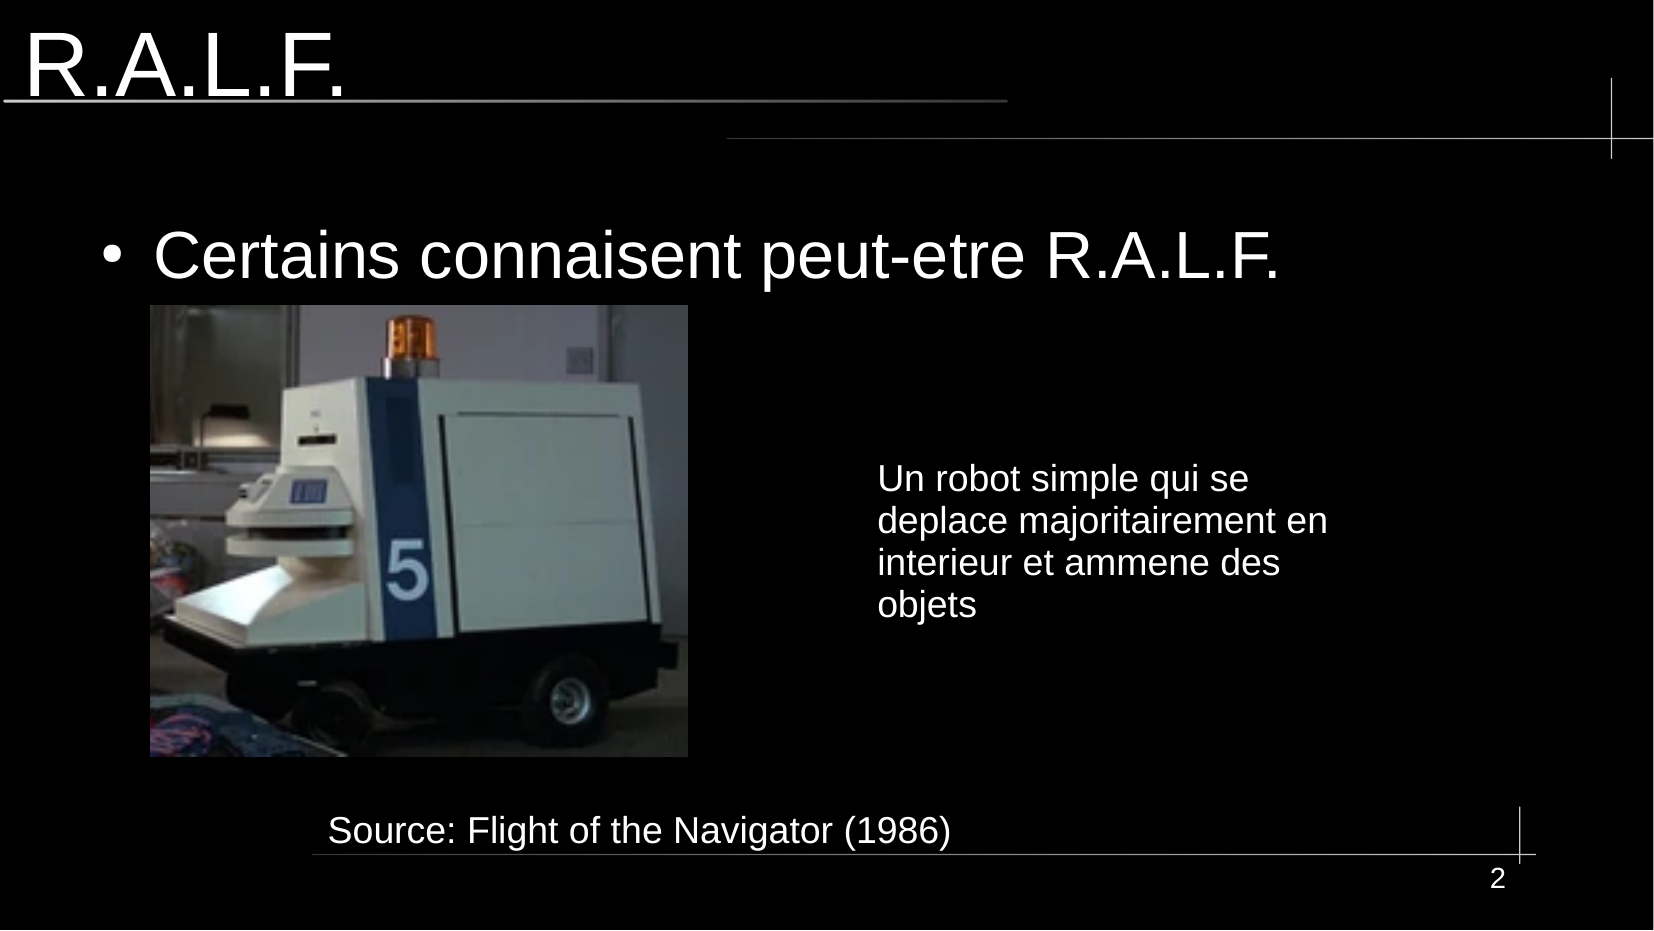

# R.A.L.F.
Certains connaisent peut-etre R.A.L.F.
Un robot simple qui se deplace majoritairement en interieur et ammene des objets
Source: Flight of the Navigator (1986)
2